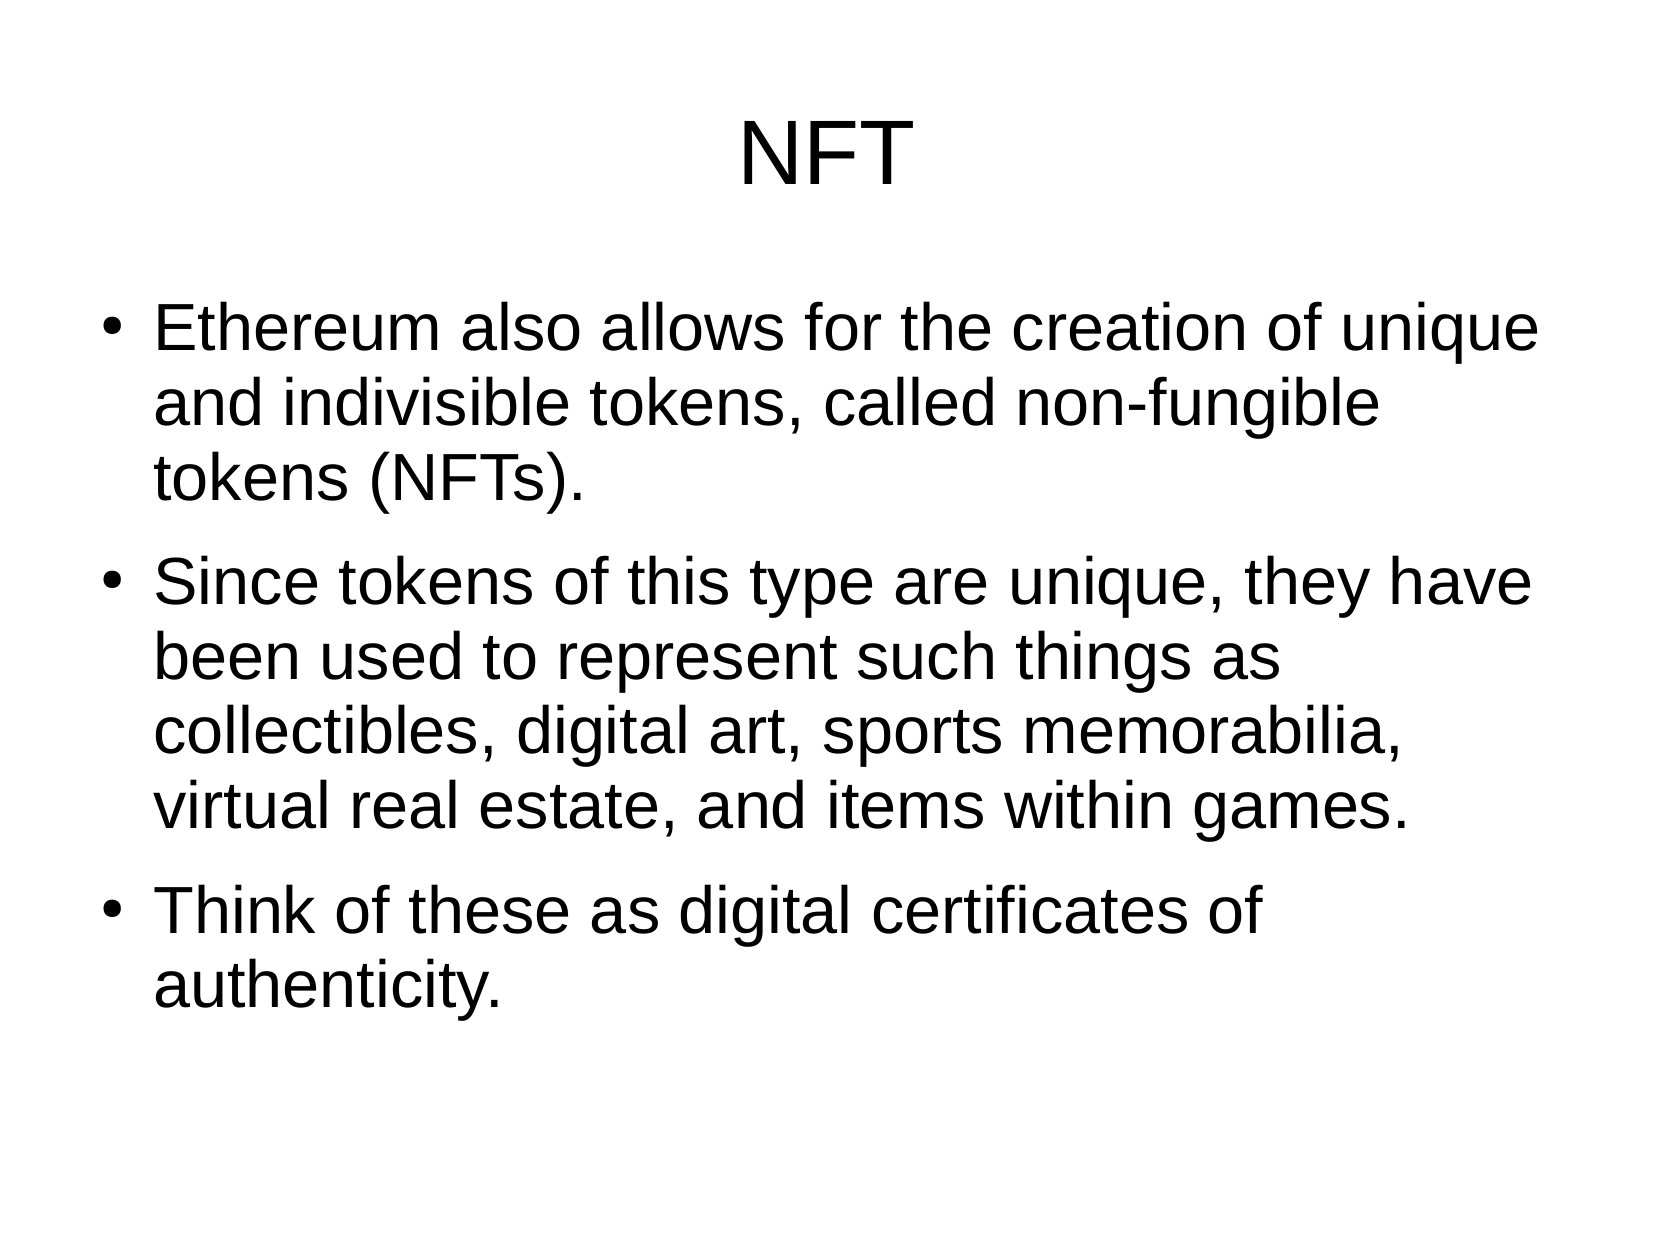

# NFT
Ethereum also allows for the creation of unique and indivisible tokens, called non-fungible tokens (NFTs).
Since tokens of this type are unique, they have been used to represent such things as collectibles, digital art, sports memorabilia, virtual real estate, and items within games.
Think of these as digital certificates of authenticity.